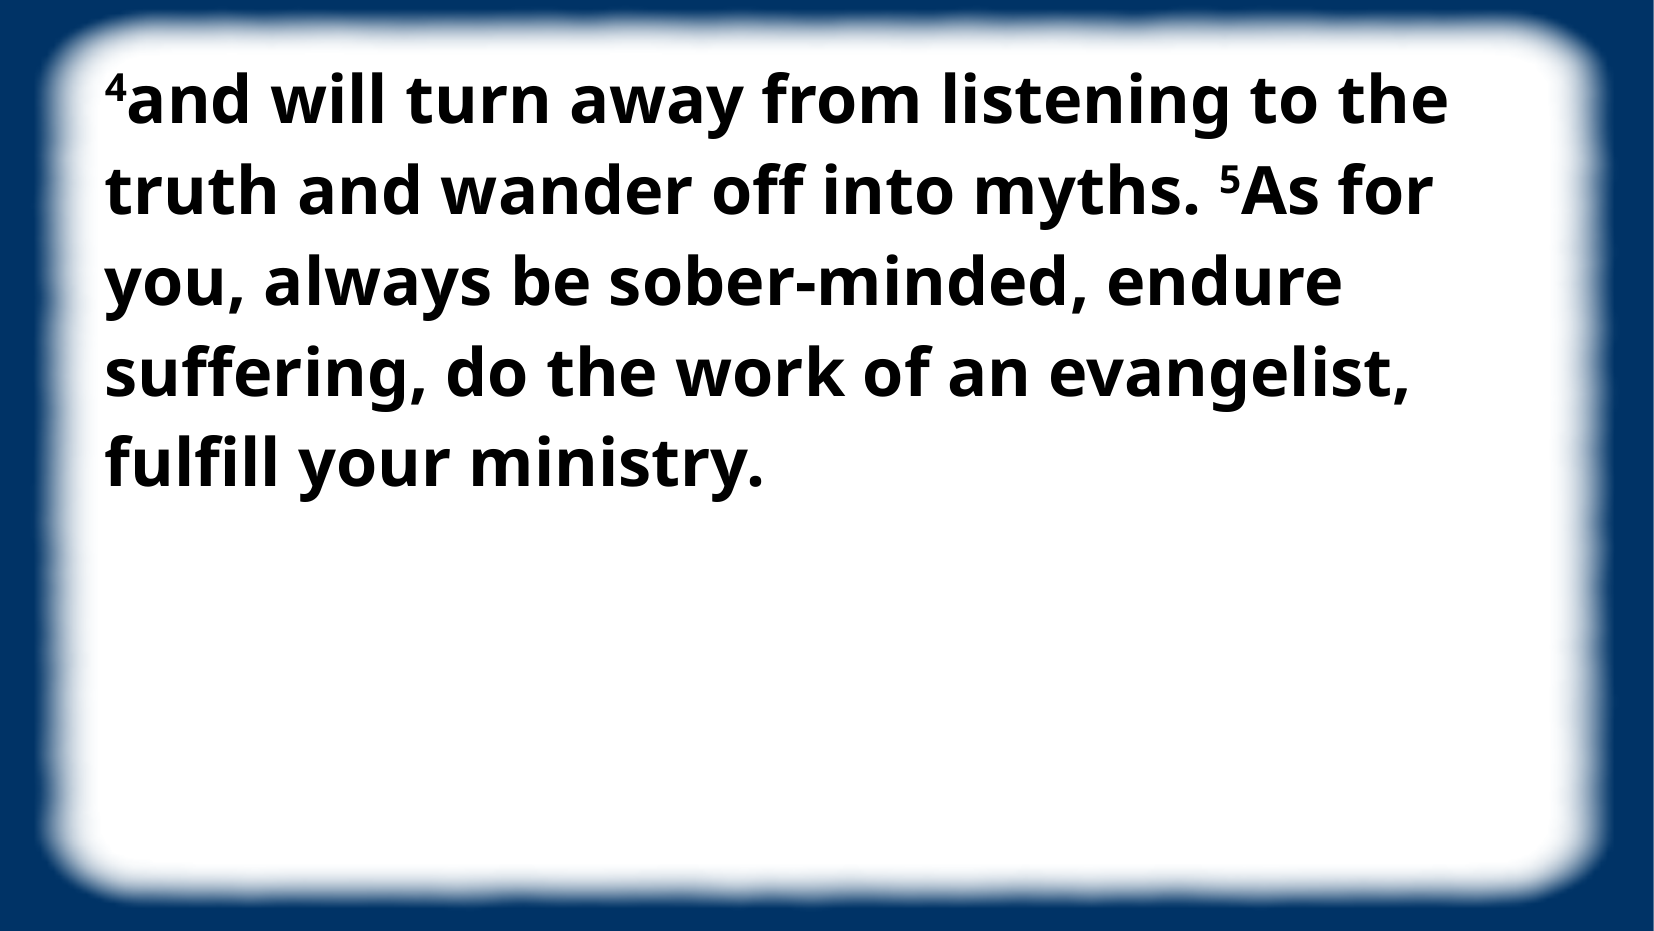

4and will turn away from listening to the truth and wander off into myths. 5As for you, always be sober-minded, endure suffering, do the work of an evangelist, fulfill your ministry.